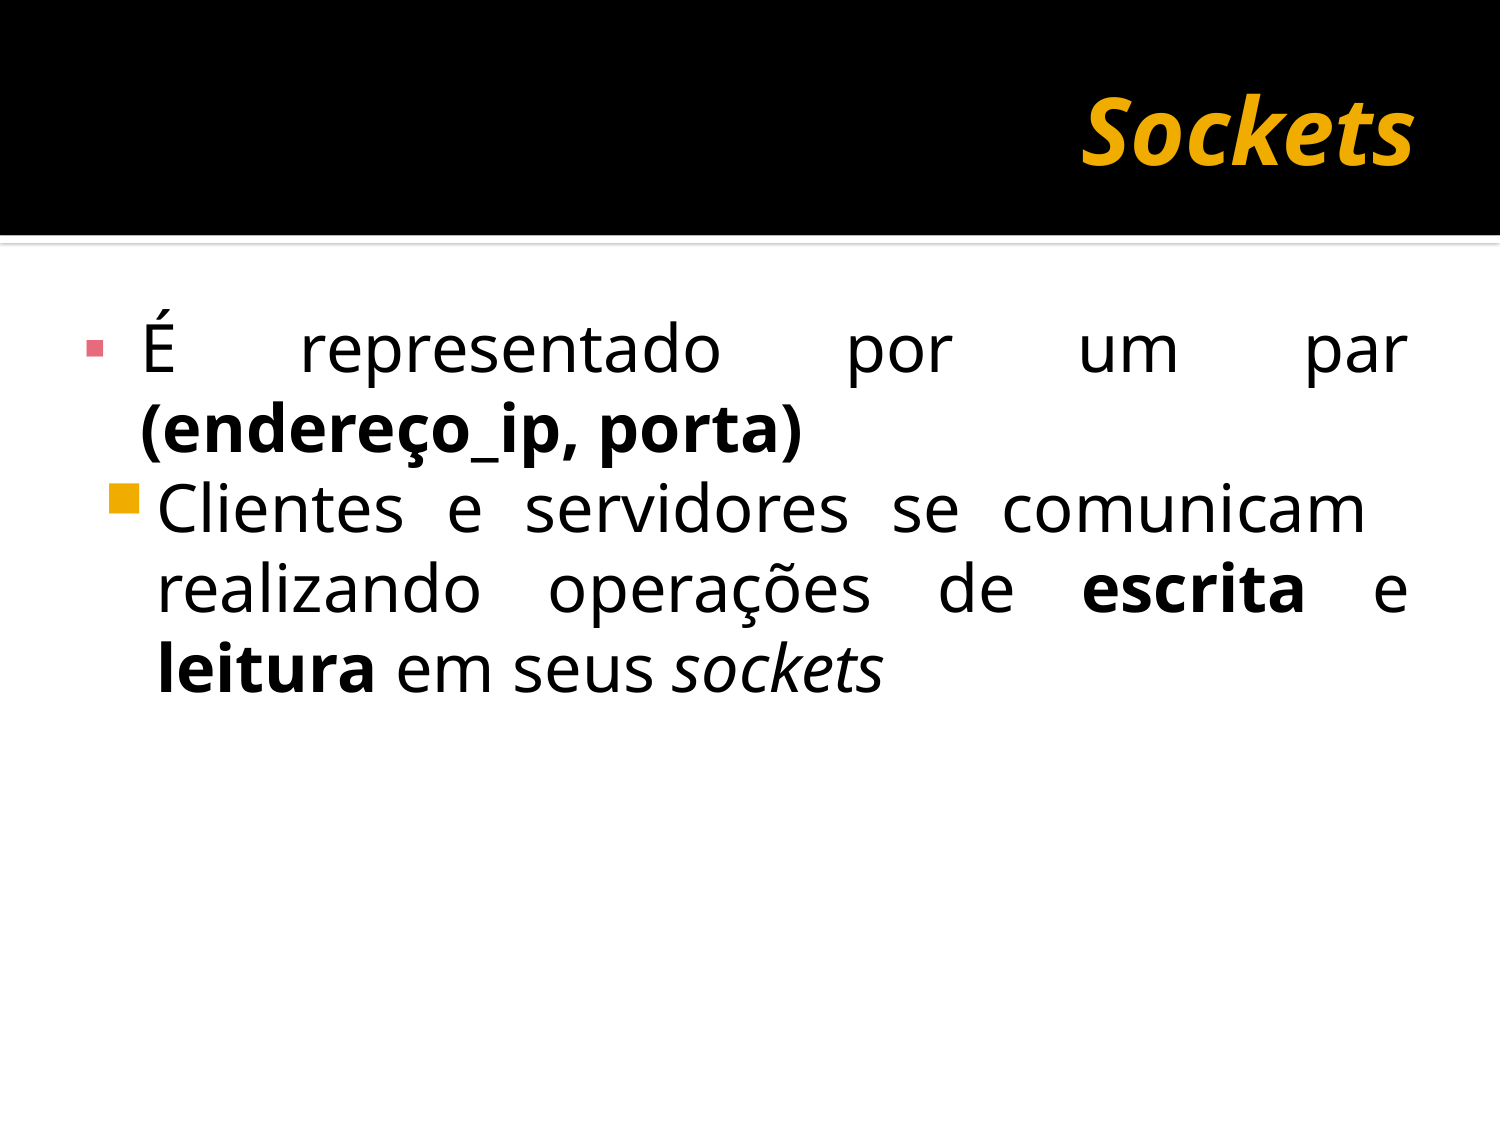

# Sockets
É representado por um par (endereço_ip, porta)
Clientes e servidores se comunicam realizando operações de escrita e leitura em seus sockets